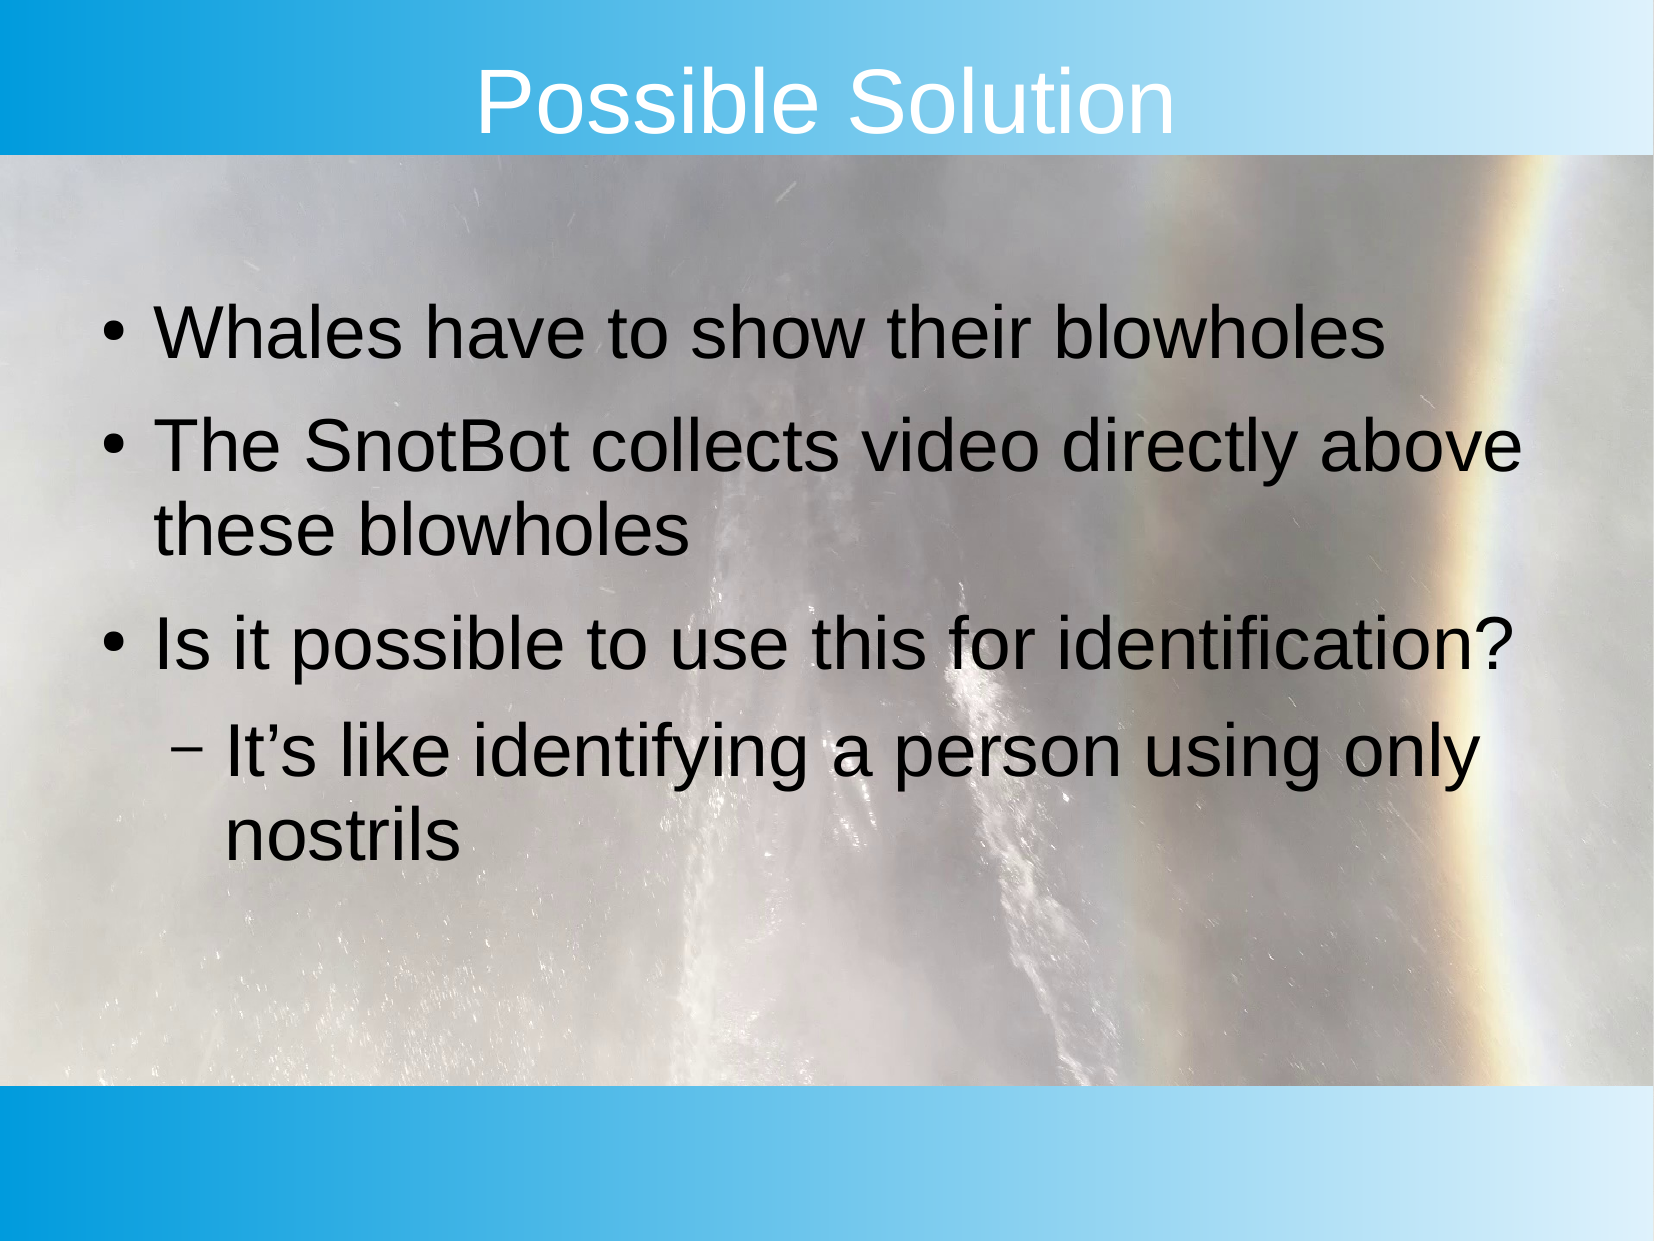

# Possible Solution
Whales have to show their blowholes
The SnotBot collects video directly above these blowholes
Is it possible to use this for identification?
It’s like identifying a person using only nostrils